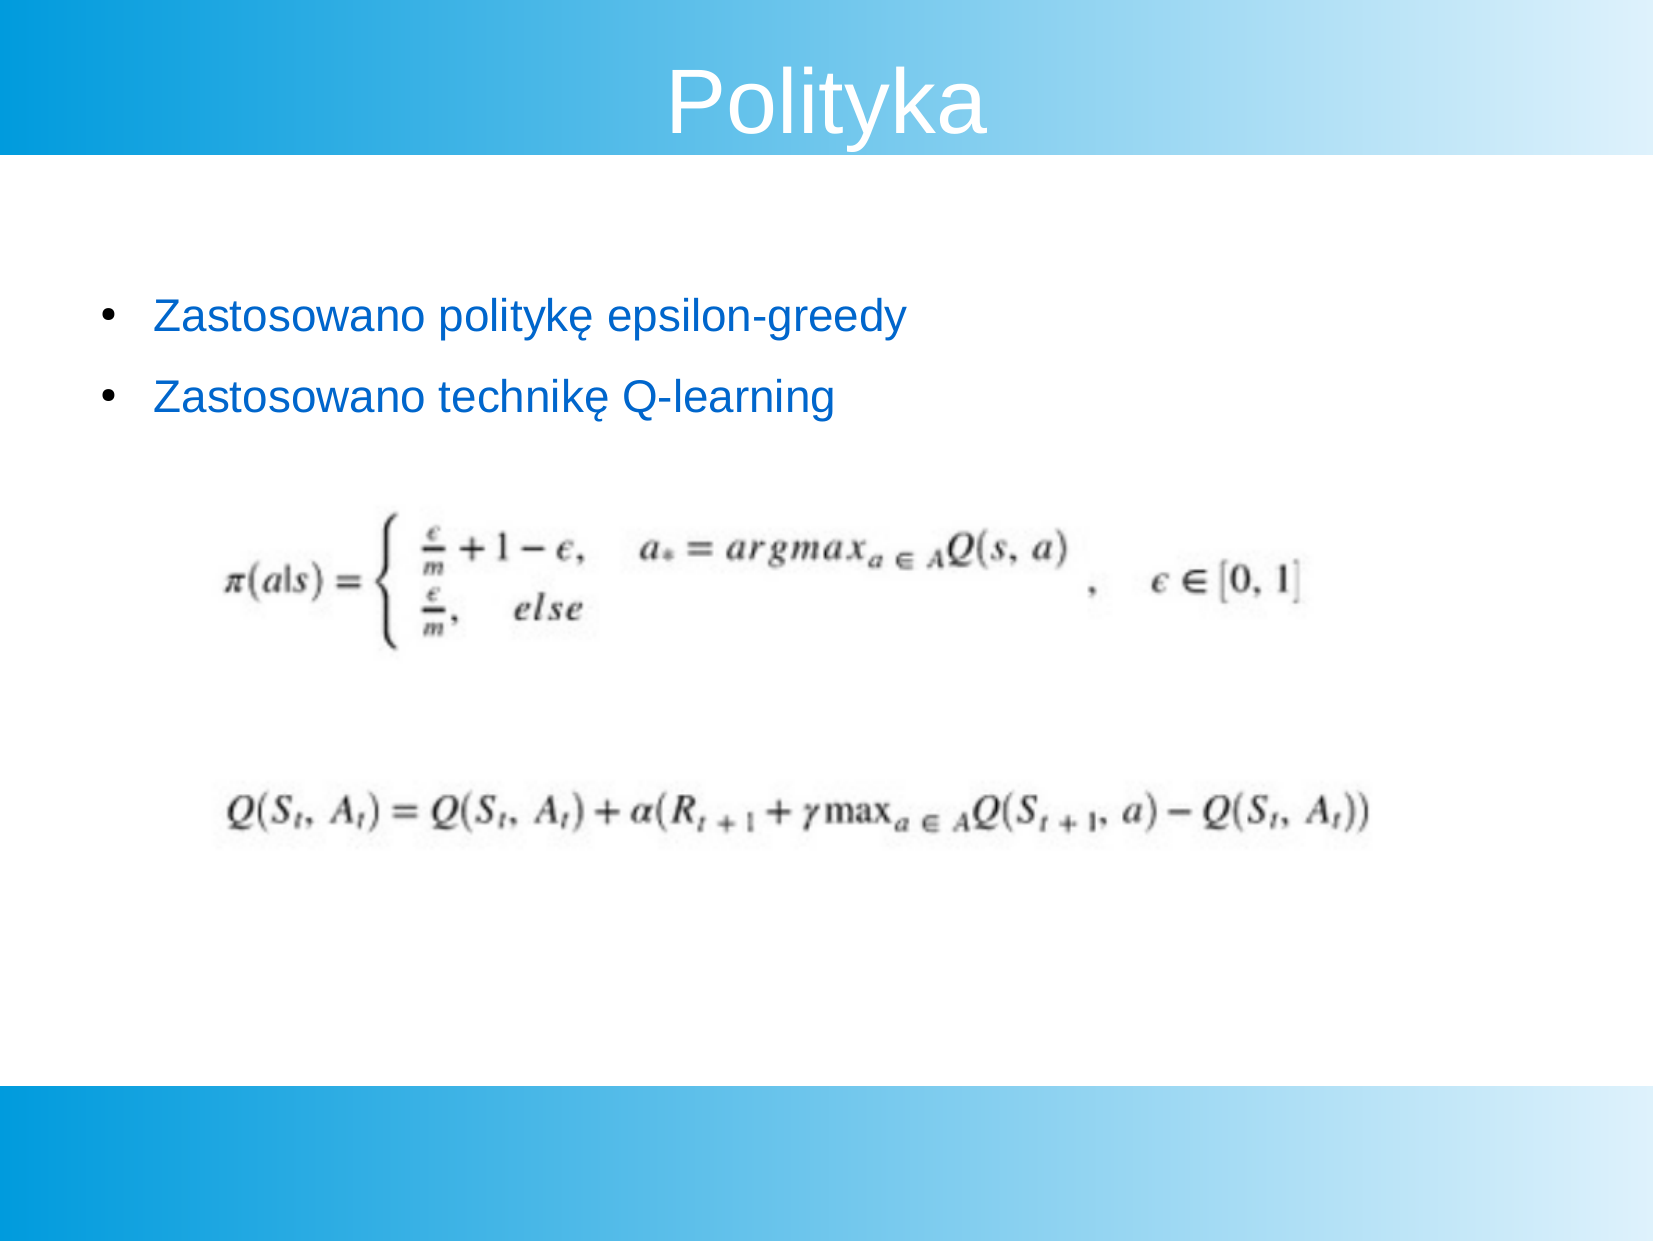

# Polityka
Zastosowano politykę epsilon-greedy
Zastosowano technikę Q-learning